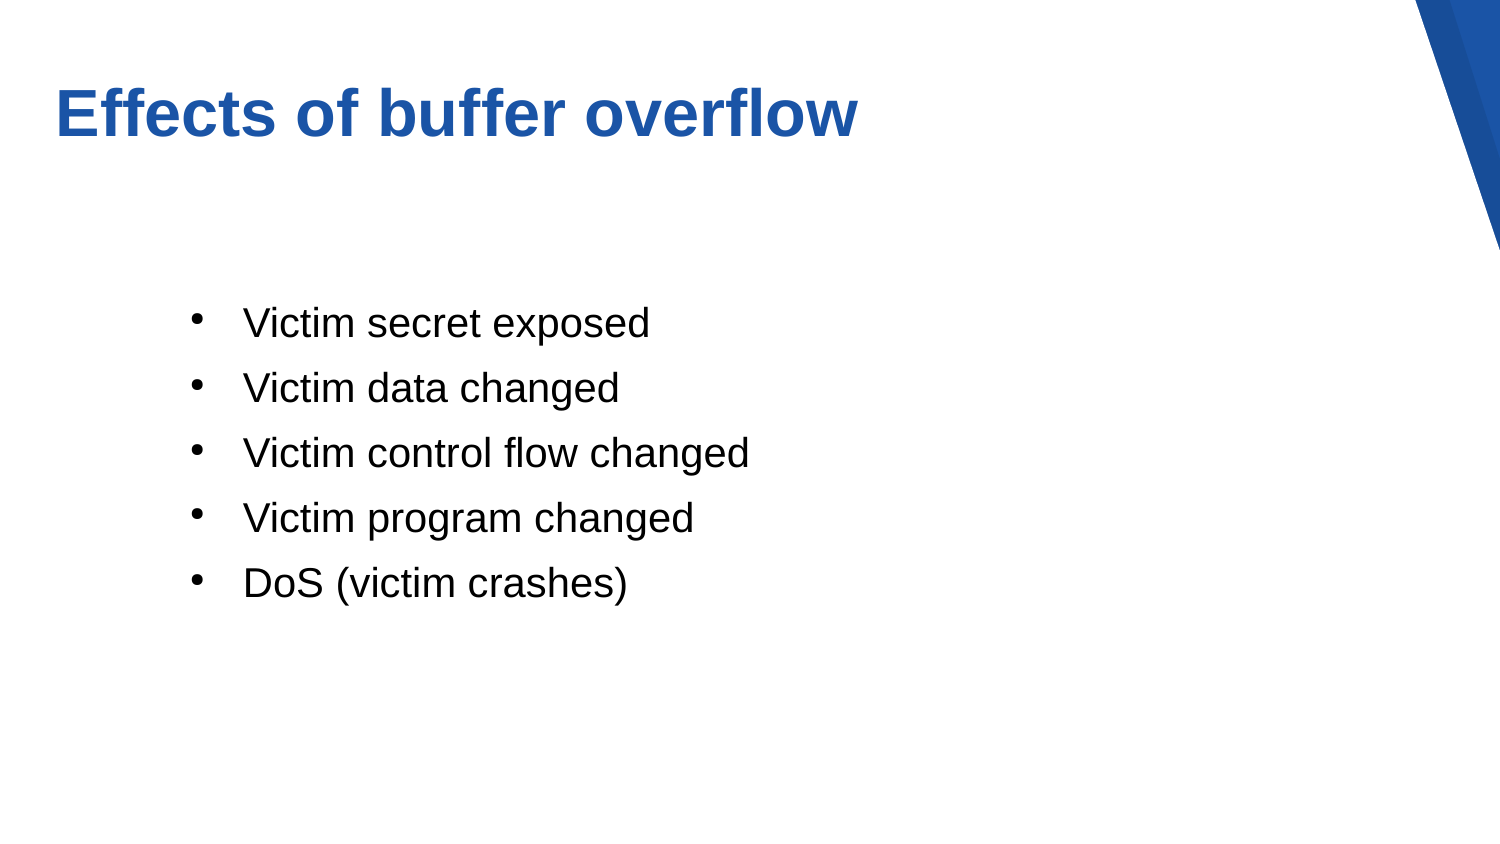

Effects of buffer overflow
# Victim secret exposed
Victim data changed
Victim control flow changed
Victim program changed
DoS (victim crashes)